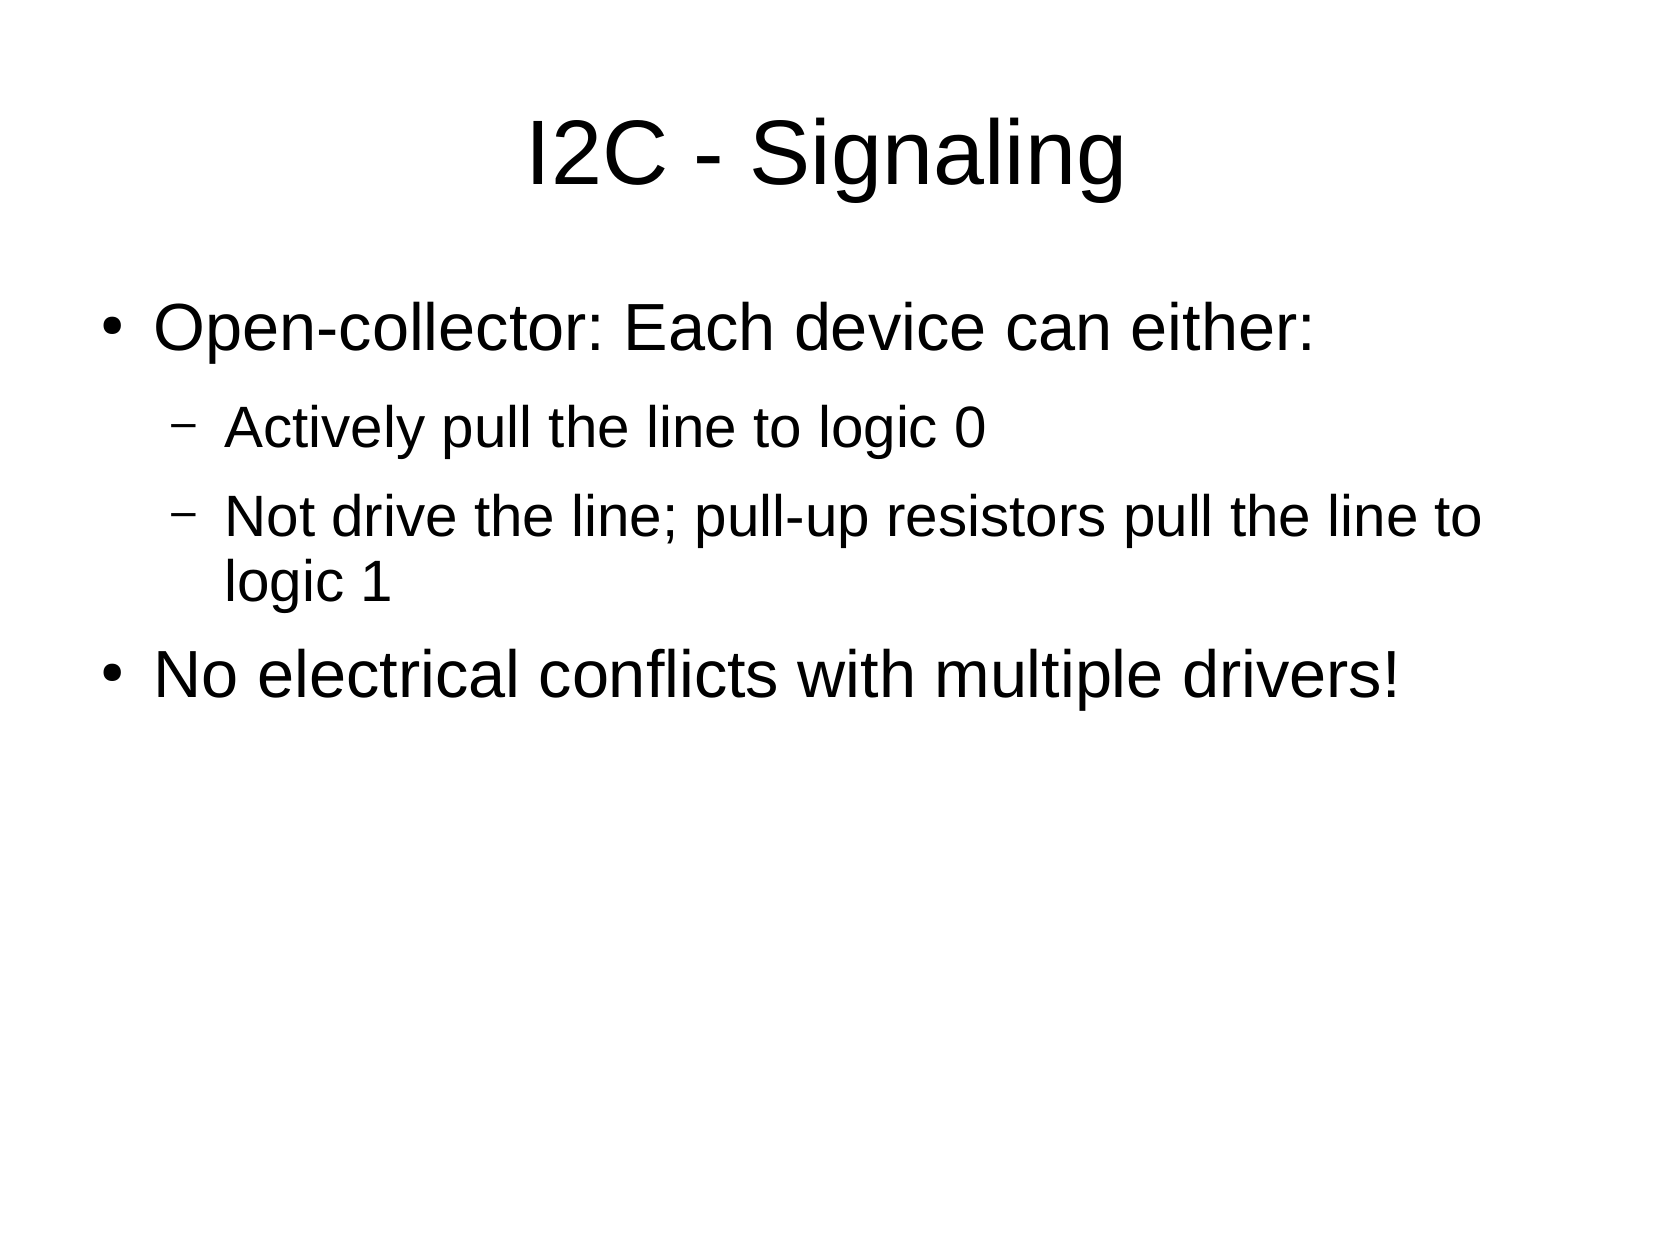

# I2C - Signaling
Open-collector: Each device can either:
Actively pull the line to logic 0
Not drive the line; pull-up resistors pull the line to logic 1
No electrical conflicts with multiple drivers!